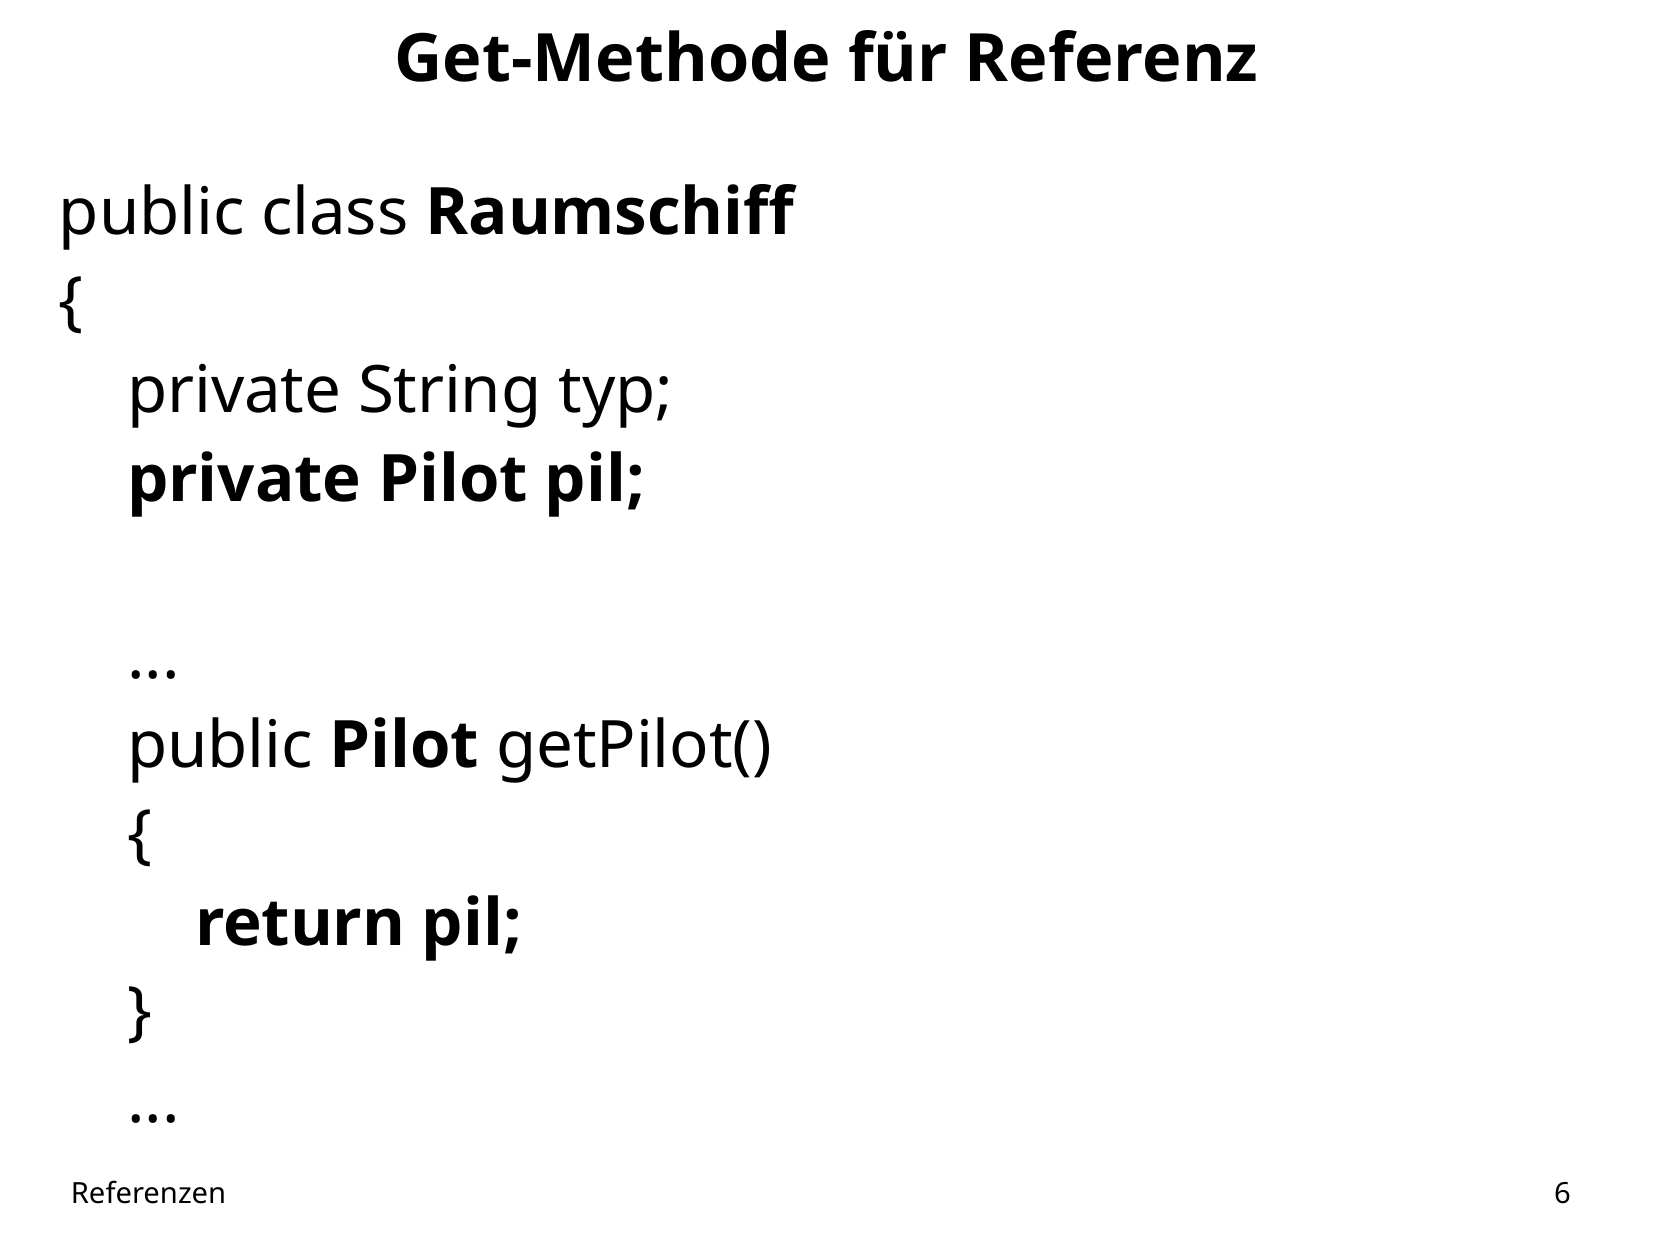

# Get-Methode für Referenz
public class Raumschiff
{
 private String typ;
 private Pilot pil;
 ...
 public Pilot getPilot()
 {
 return pil;
 }
 ...
Referenzen
6